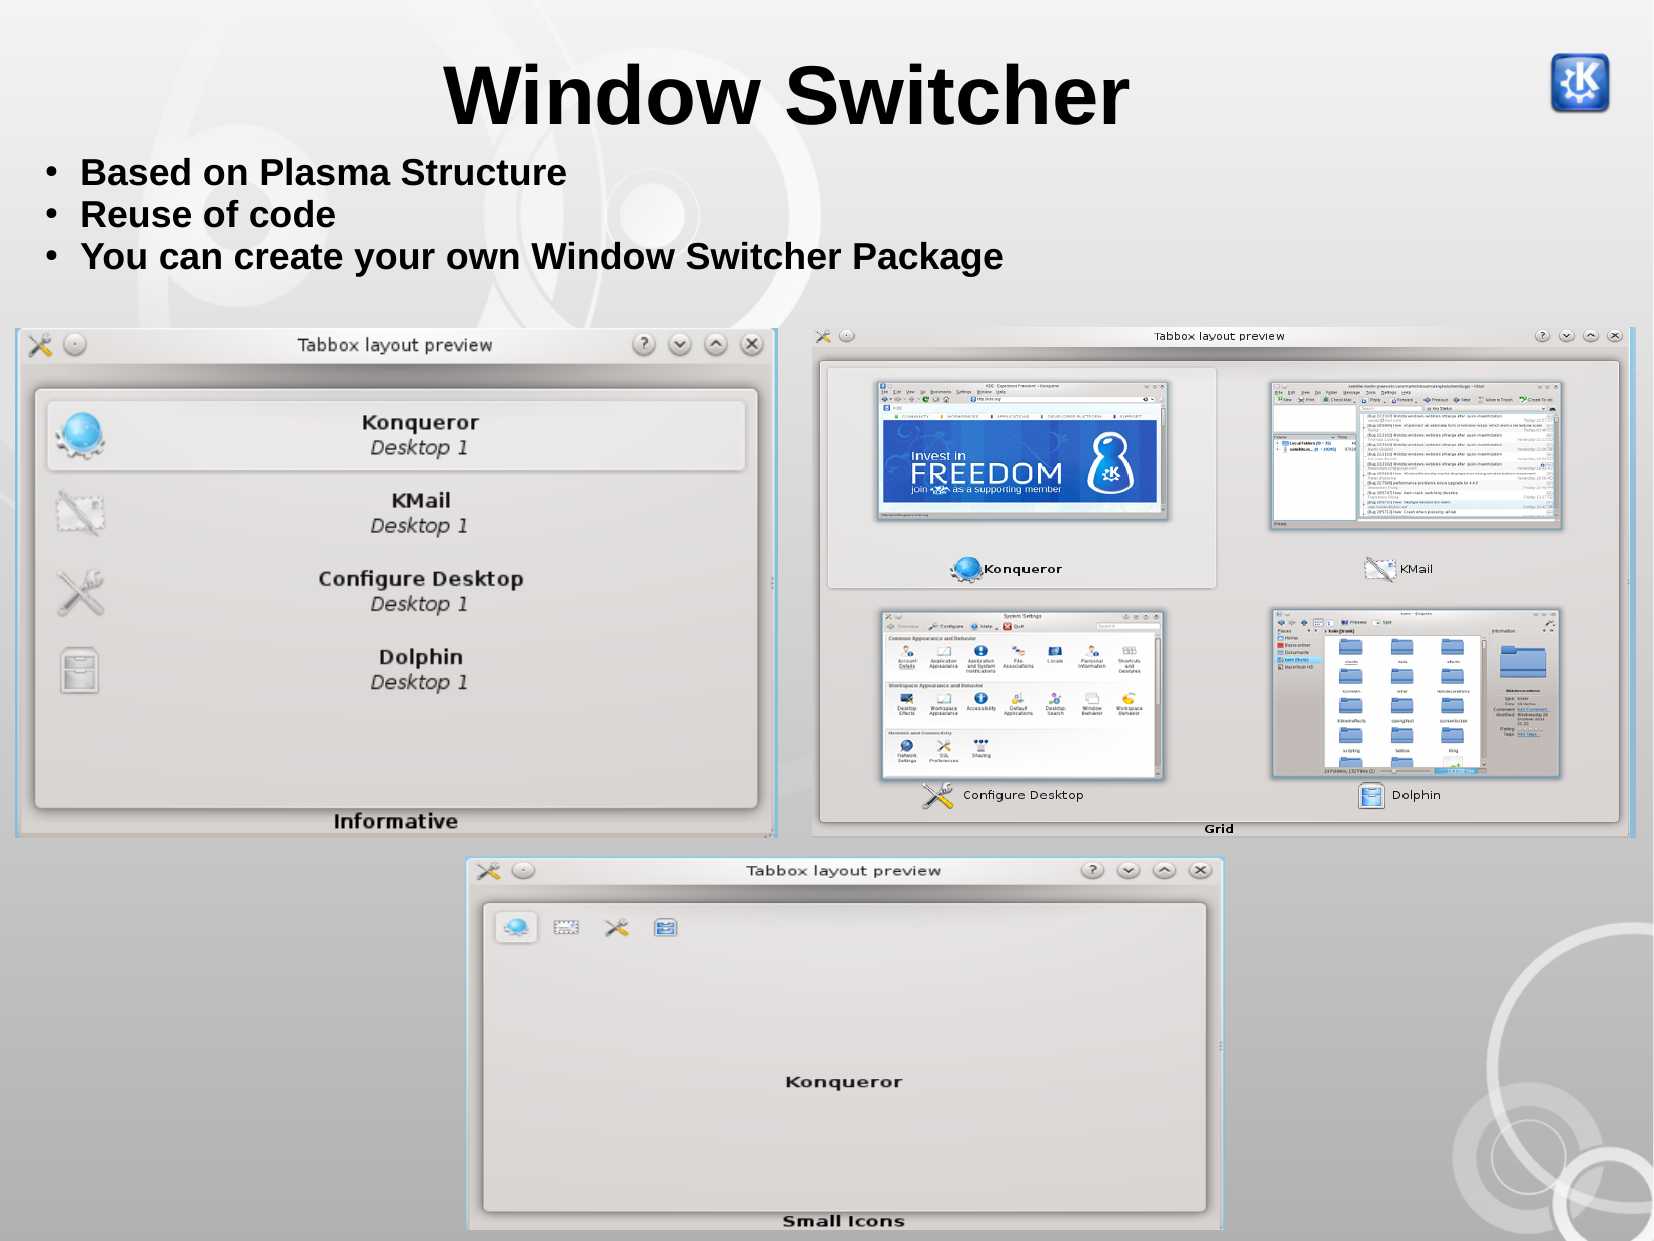

Window Switcher
Based on Plasma Structure
Reuse of code
You can create your own Window Switcher Package